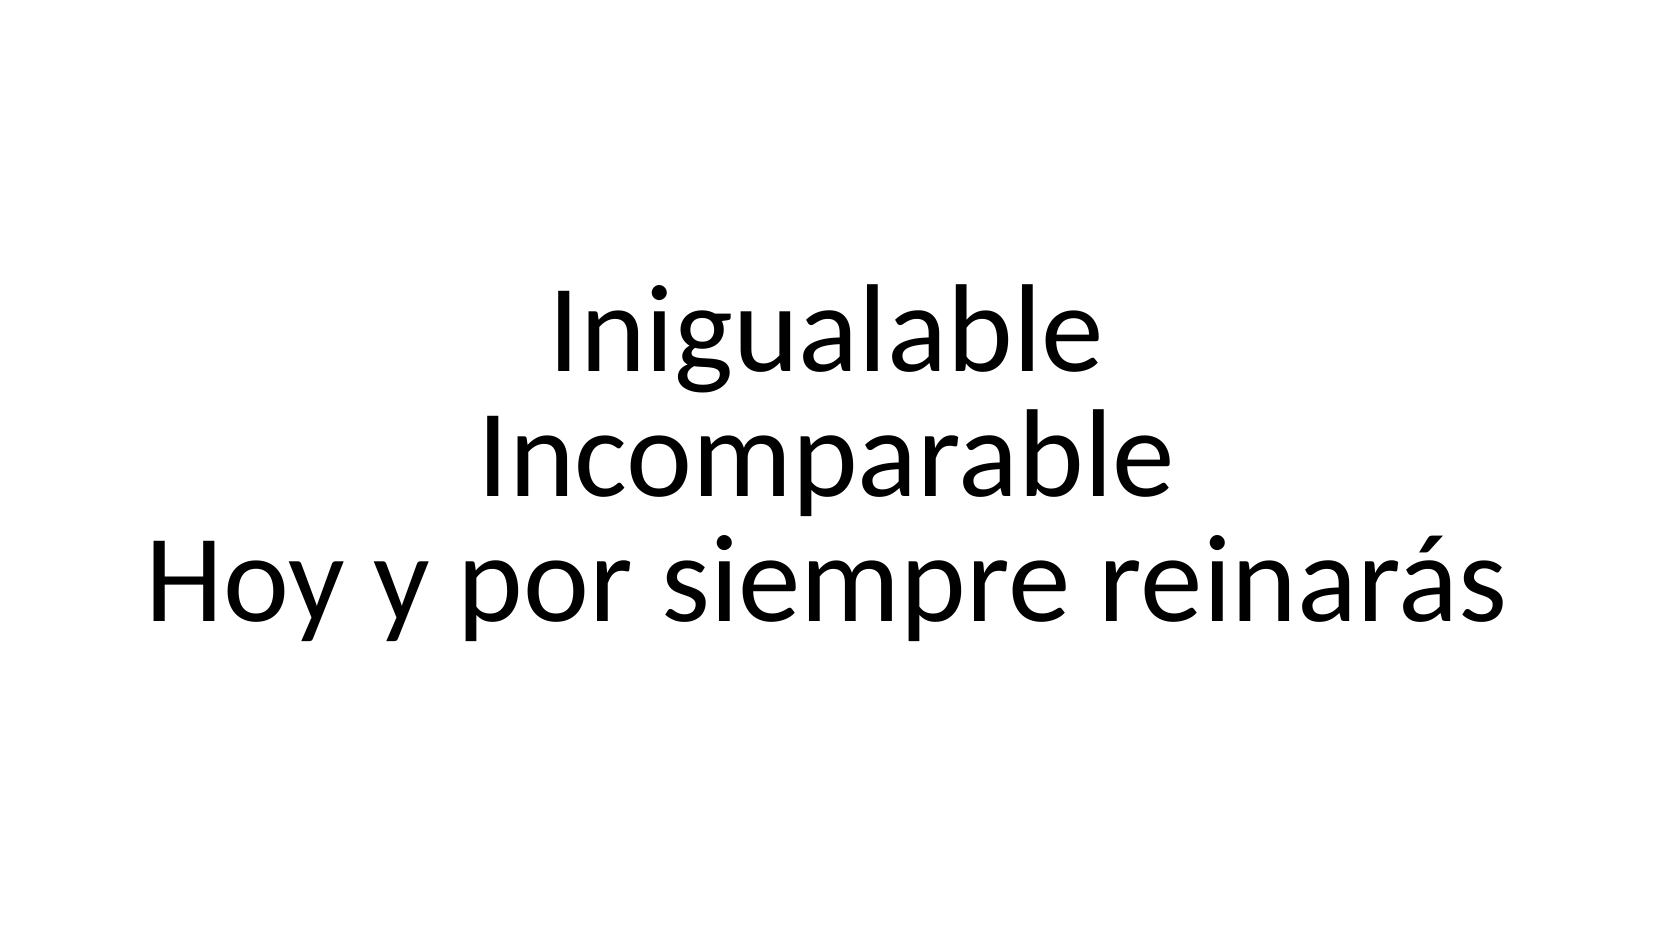

# Inigualable Incomparable Hoy y por siempre reinarás